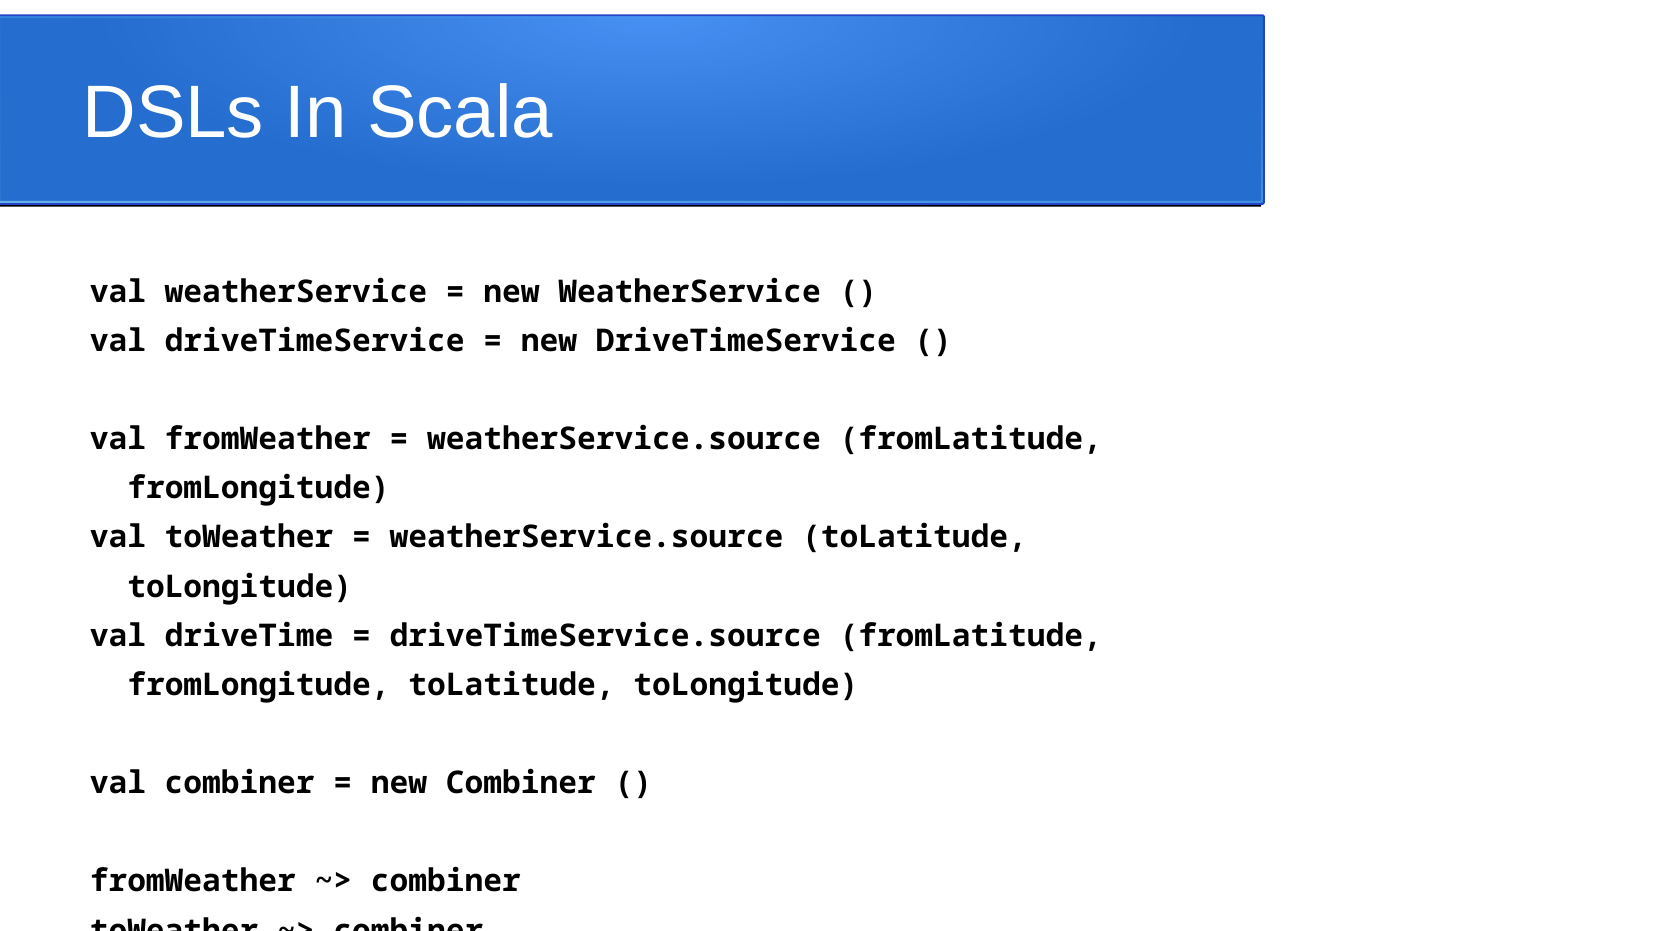

# DSLs In Scala
val weatherService = new WeatherService ()
val driveTimeService = new DriveTimeService ()
val fromWeather = weatherService.source (fromLatitude,
 fromLongitude)
val toWeather = weatherService.source (toLatitude,
 toLongitude)
val driveTime = driveTimeService.source (fromLatitude,
 fromLongitude, toLatitude, toLongitude)
val combiner = new Combiner ()
fromWeather ~> combiner
toWeather ~> combiner
driveTime ~> combiner ~> Sink.seq